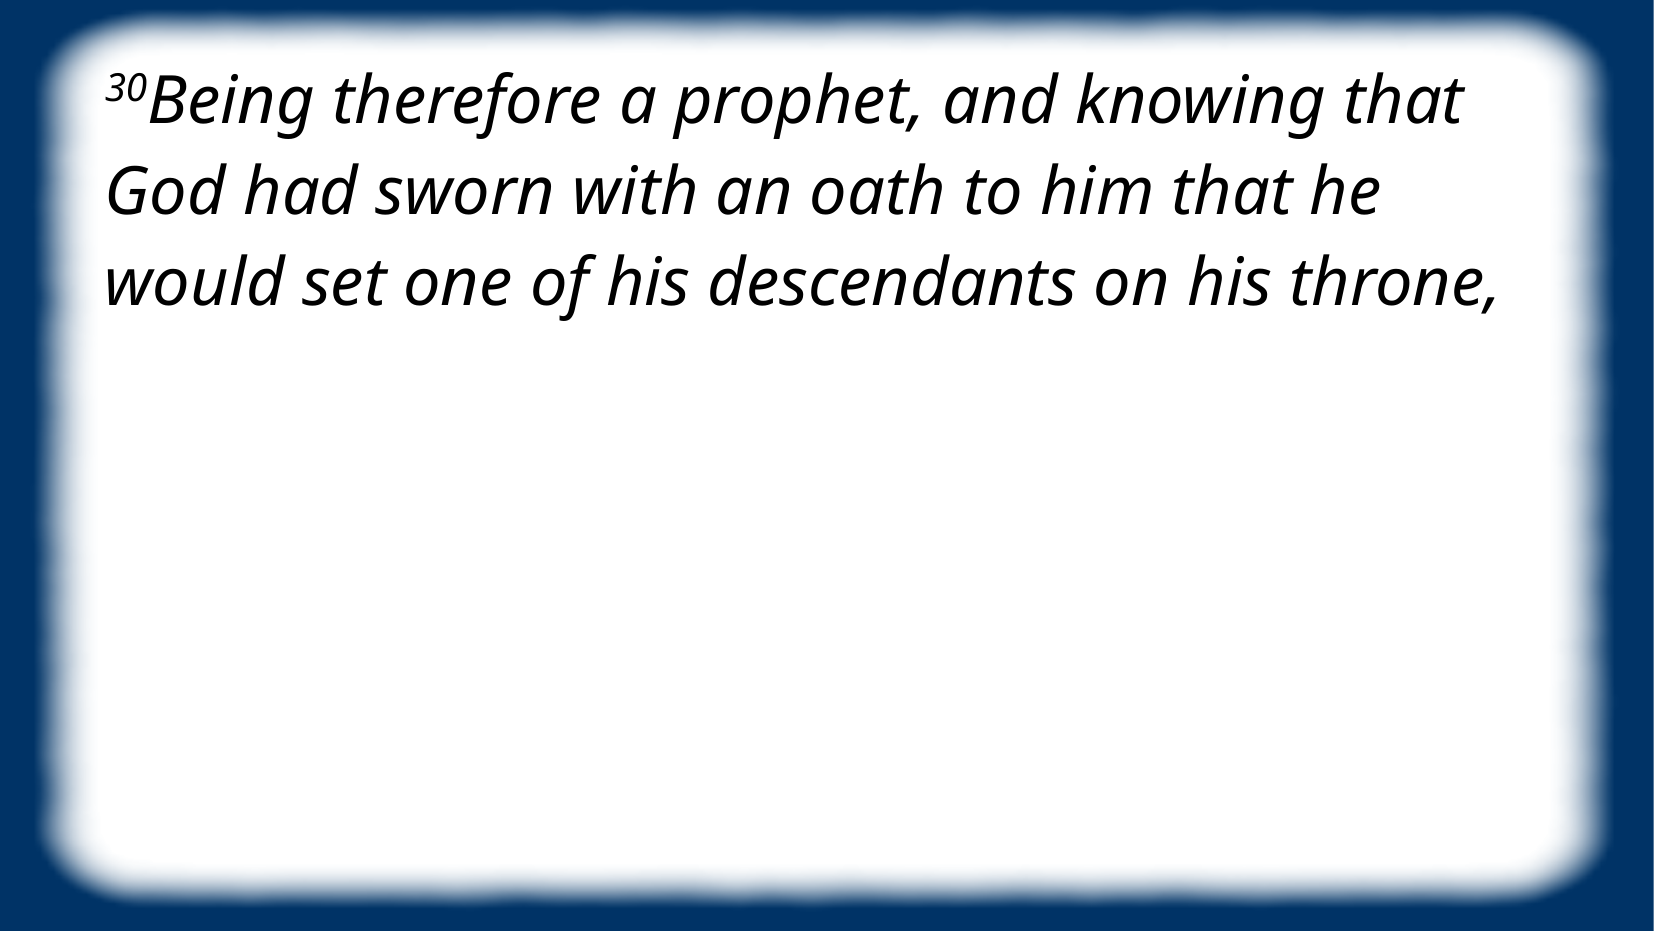

27
30Being therefore a prophet, and knowing that God had sworn with an oath to him that he would set one of his descendants on his throne,